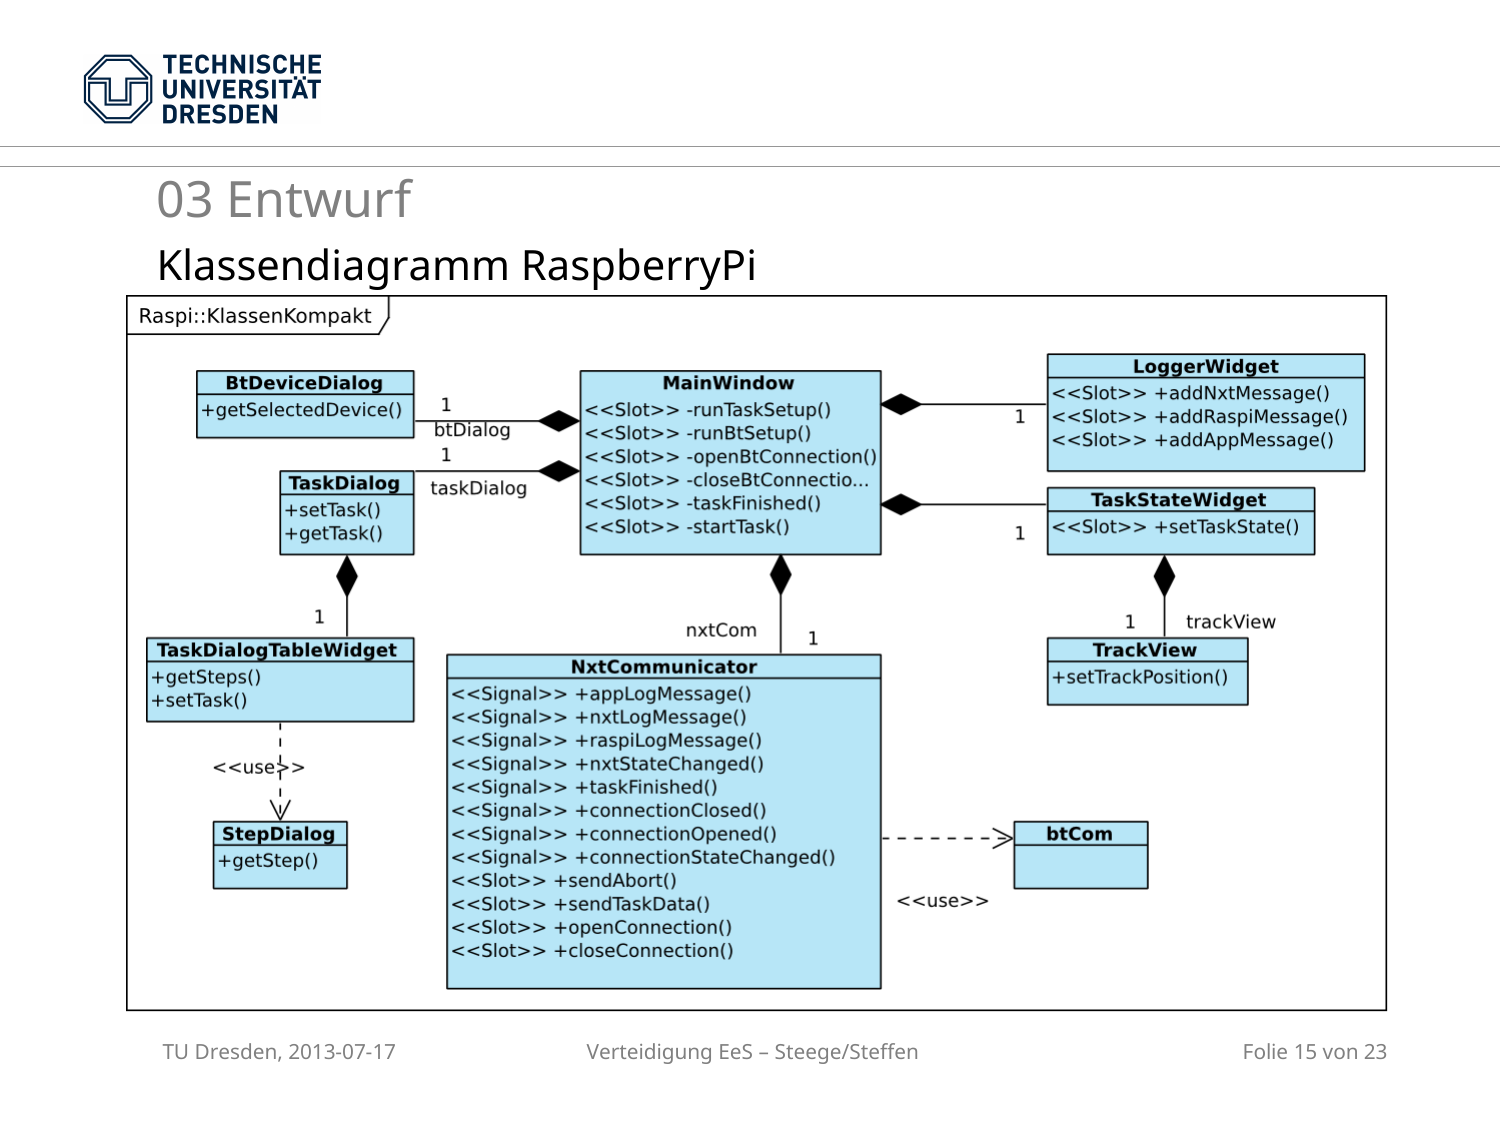

# 03 Entwurf
Klassendiagramm RaspberryPi
Überschrift 1
Text
15